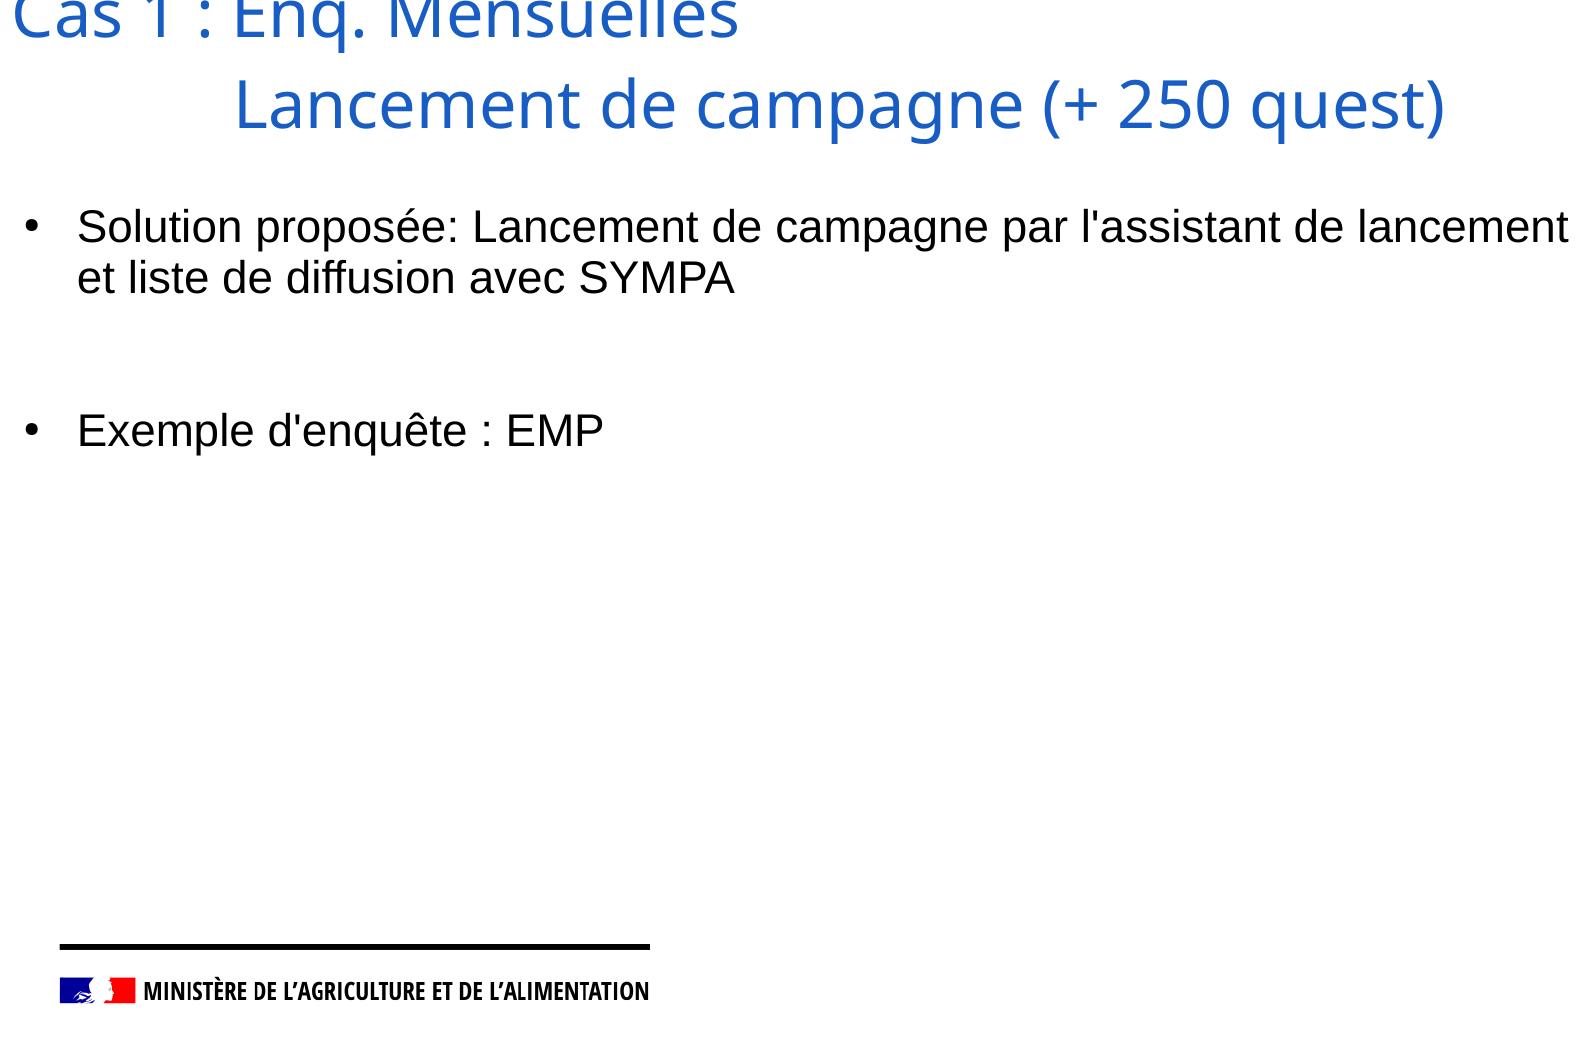

Cas 1 : Enq. Mensuelles
			Lancement de campagne (+ 250 quest)
# Solution proposée: Lancement de campagne par l'assistant de lancement et liste de diffusion avec SYMPA
Exemple d'enquête : EMP